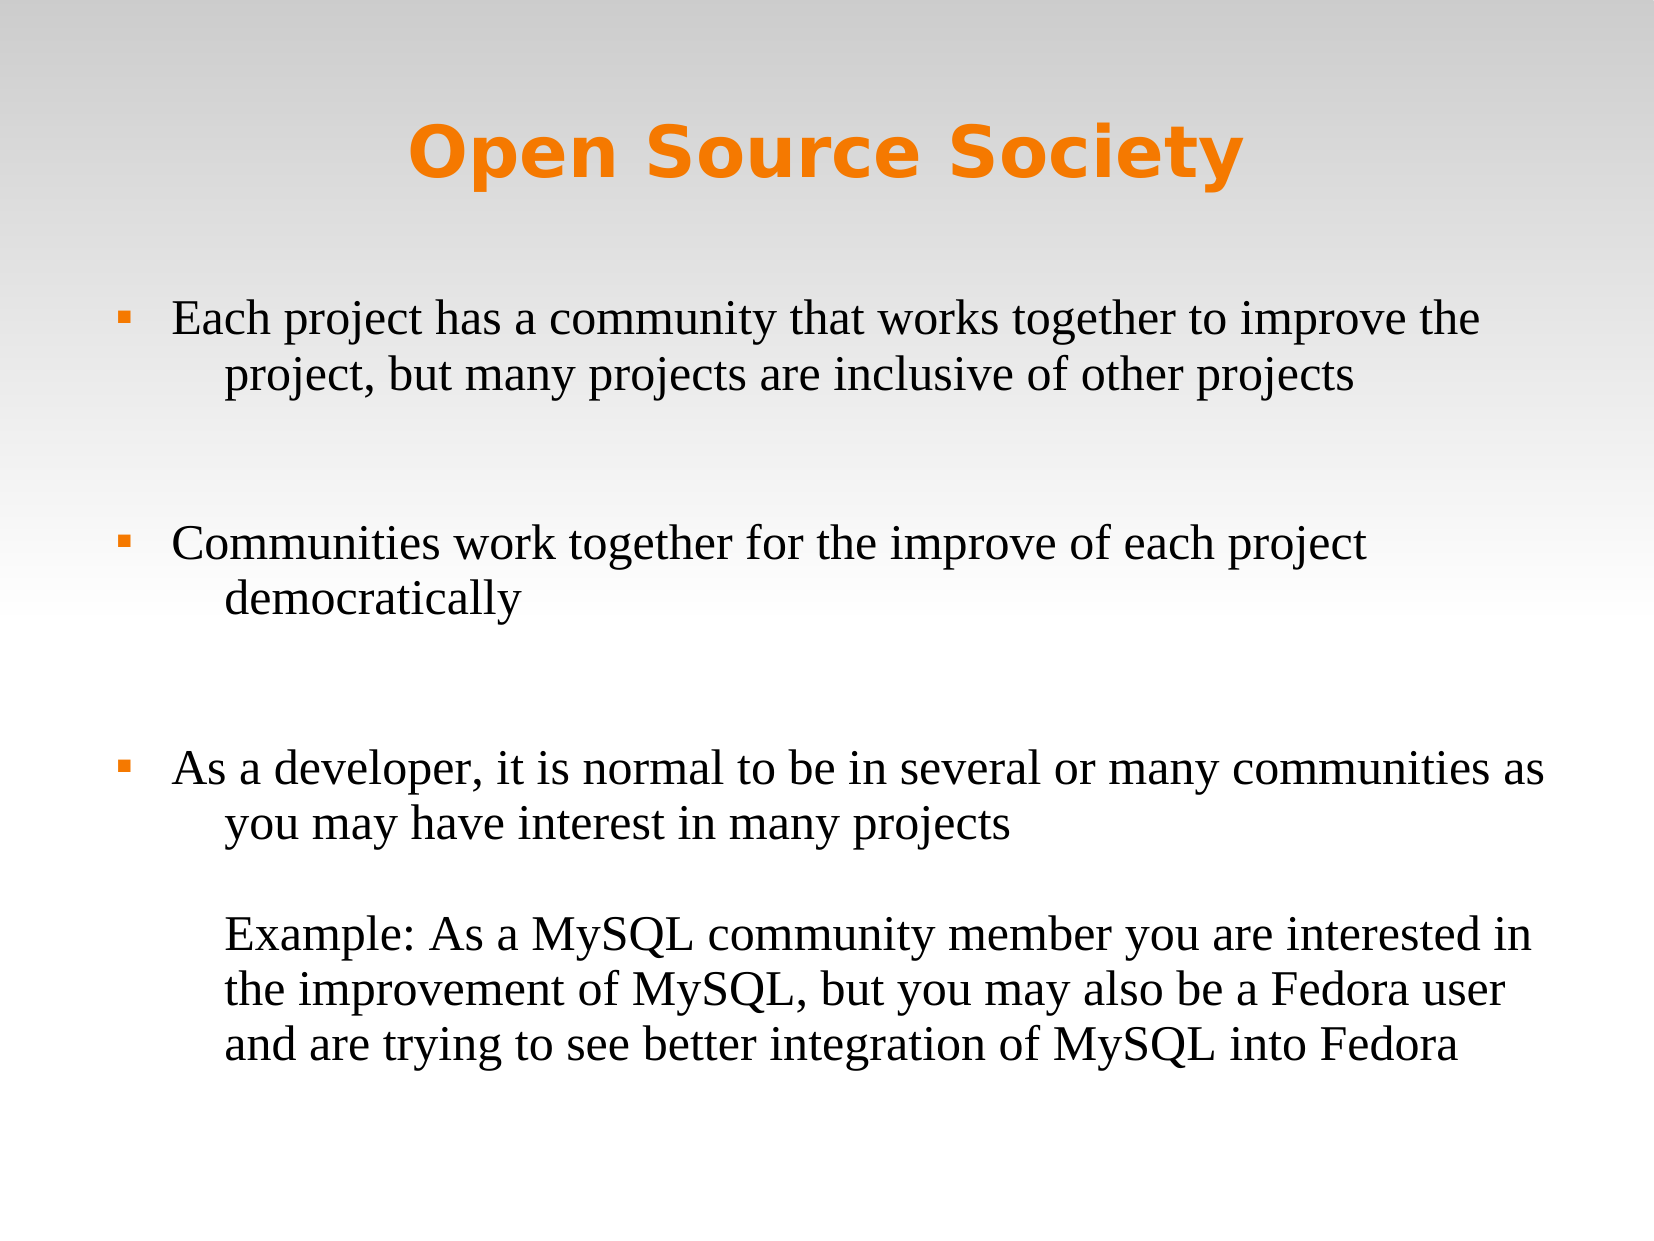

# Open Source Society
Each project has a community that works together to improve the project, but many projects are inclusive of other projects
Communities work together for the improve of each project democratically
As a developer, it is normal to be in several or many communities as you may have interest in many projects
Example: As a MySQL community member you are interested in the improvement of MySQL, but you may also be a Fedora user and are trying to see better integration of MySQL into Fedora